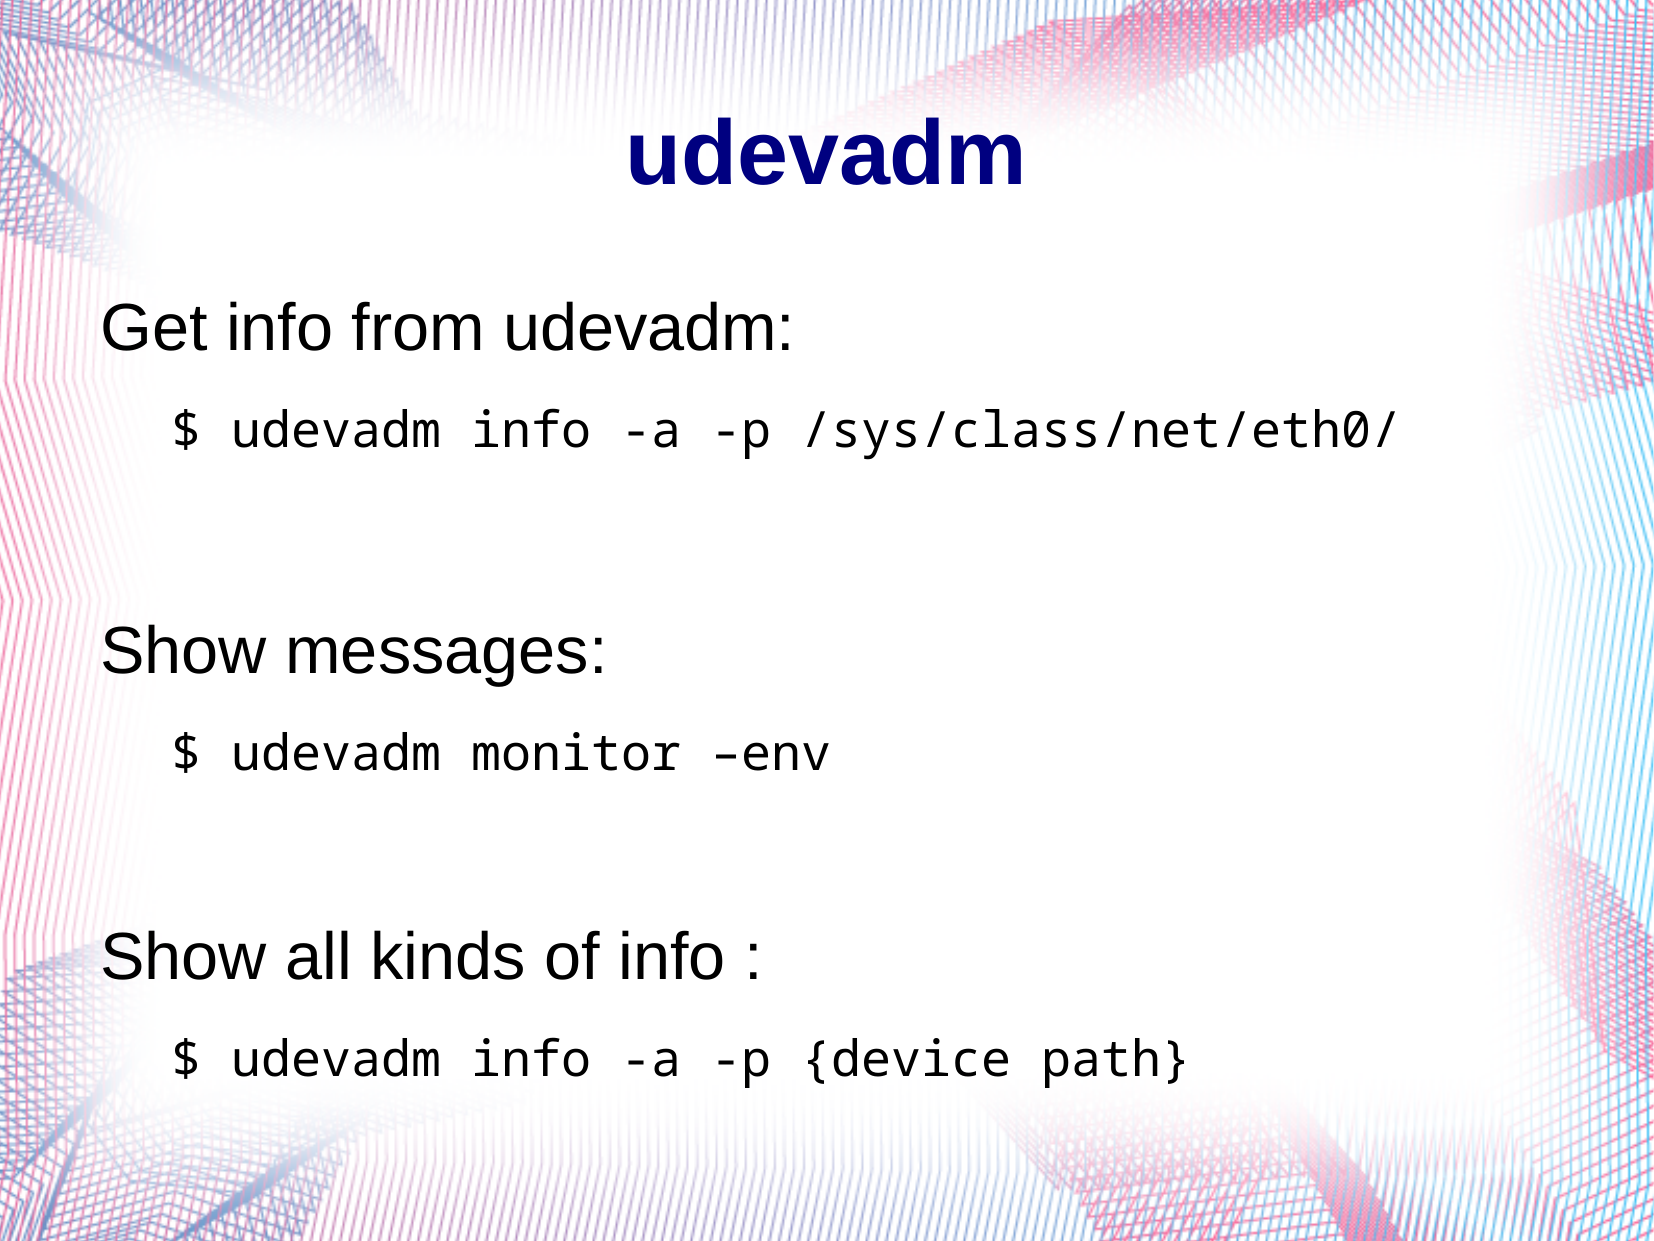

# udevadm
Get info from udevadm:
$ udevadm info -a -p /sys/class/net/eth0/
Show messages:
$ udevadm monitor –env
Show all kinds of info :
$ udevadm info -a -p {device path}